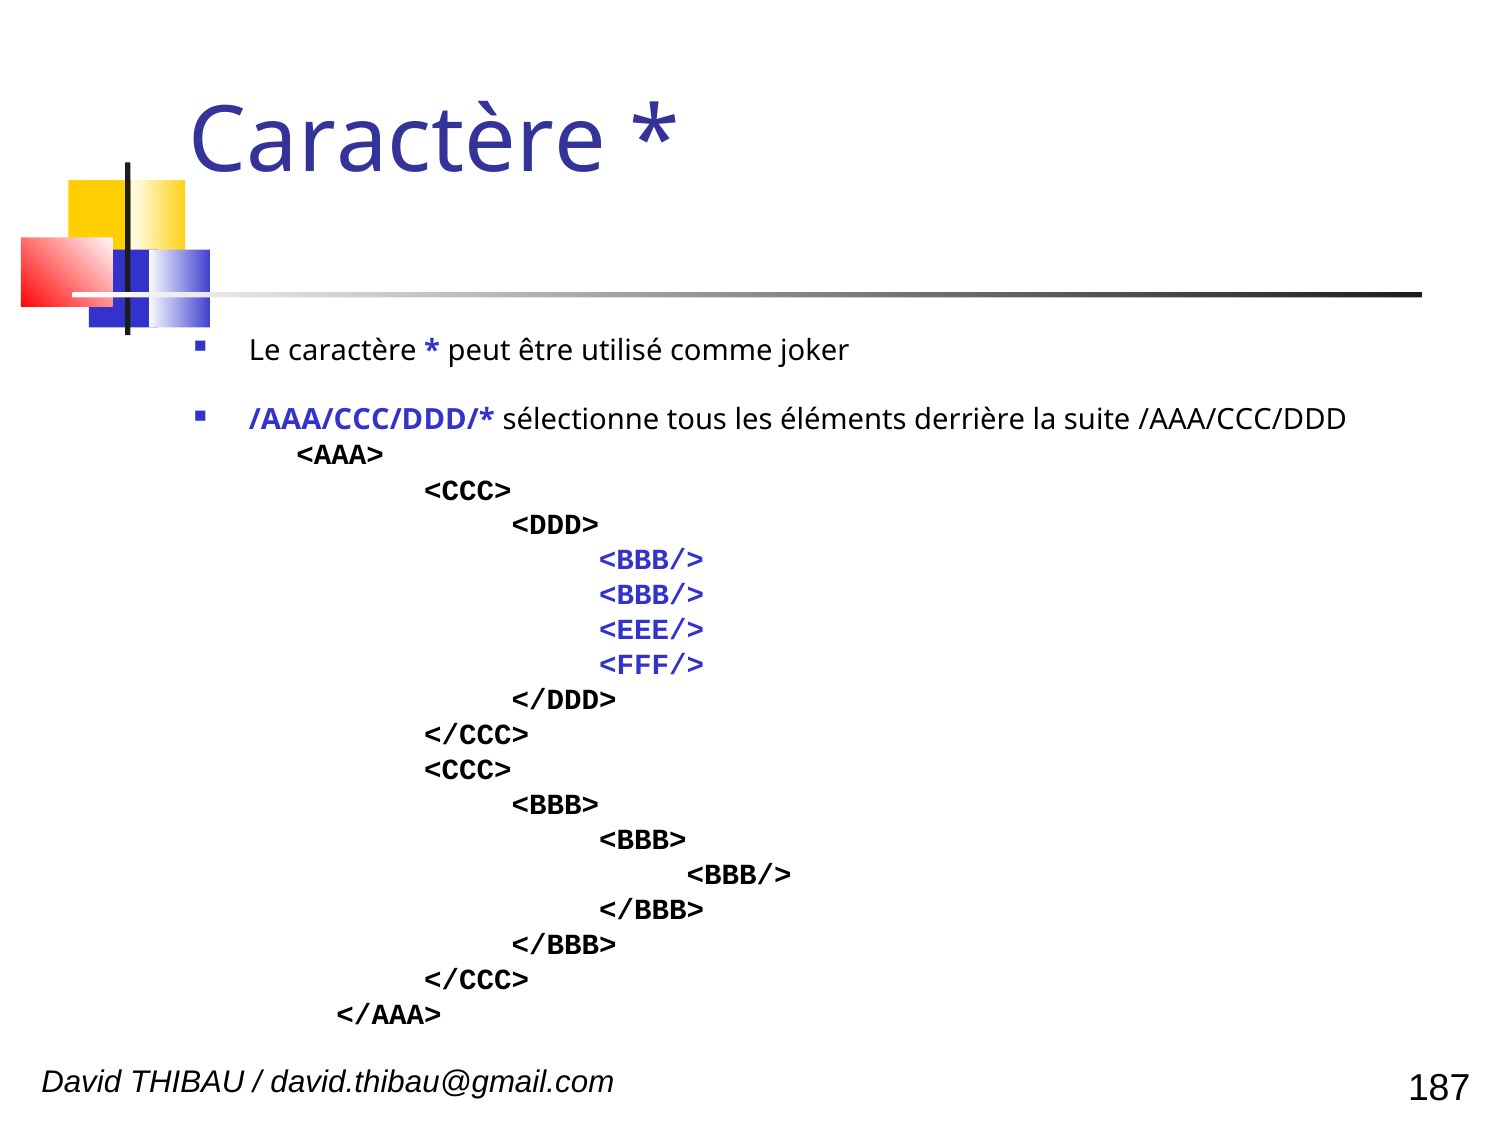

# Caractère *
Le caractère * peut être utilisé comme joker
/AAA/CCC/DDD/* sélectionne tous les éléments derrière la suite /AAA/CCC/DDD
     <AAA>
          <CCC>
               <DDD>
                    <BBB/>
                    <BBB/>
                    <EEE/>
                    <FFF/>
               </DDD>
          </CCC>
          <CCC>
               <BBB>
                    <BBB>
                         <BBB/>
                    </BBB>
               </BBB>
          </CCC>
     </AAA>